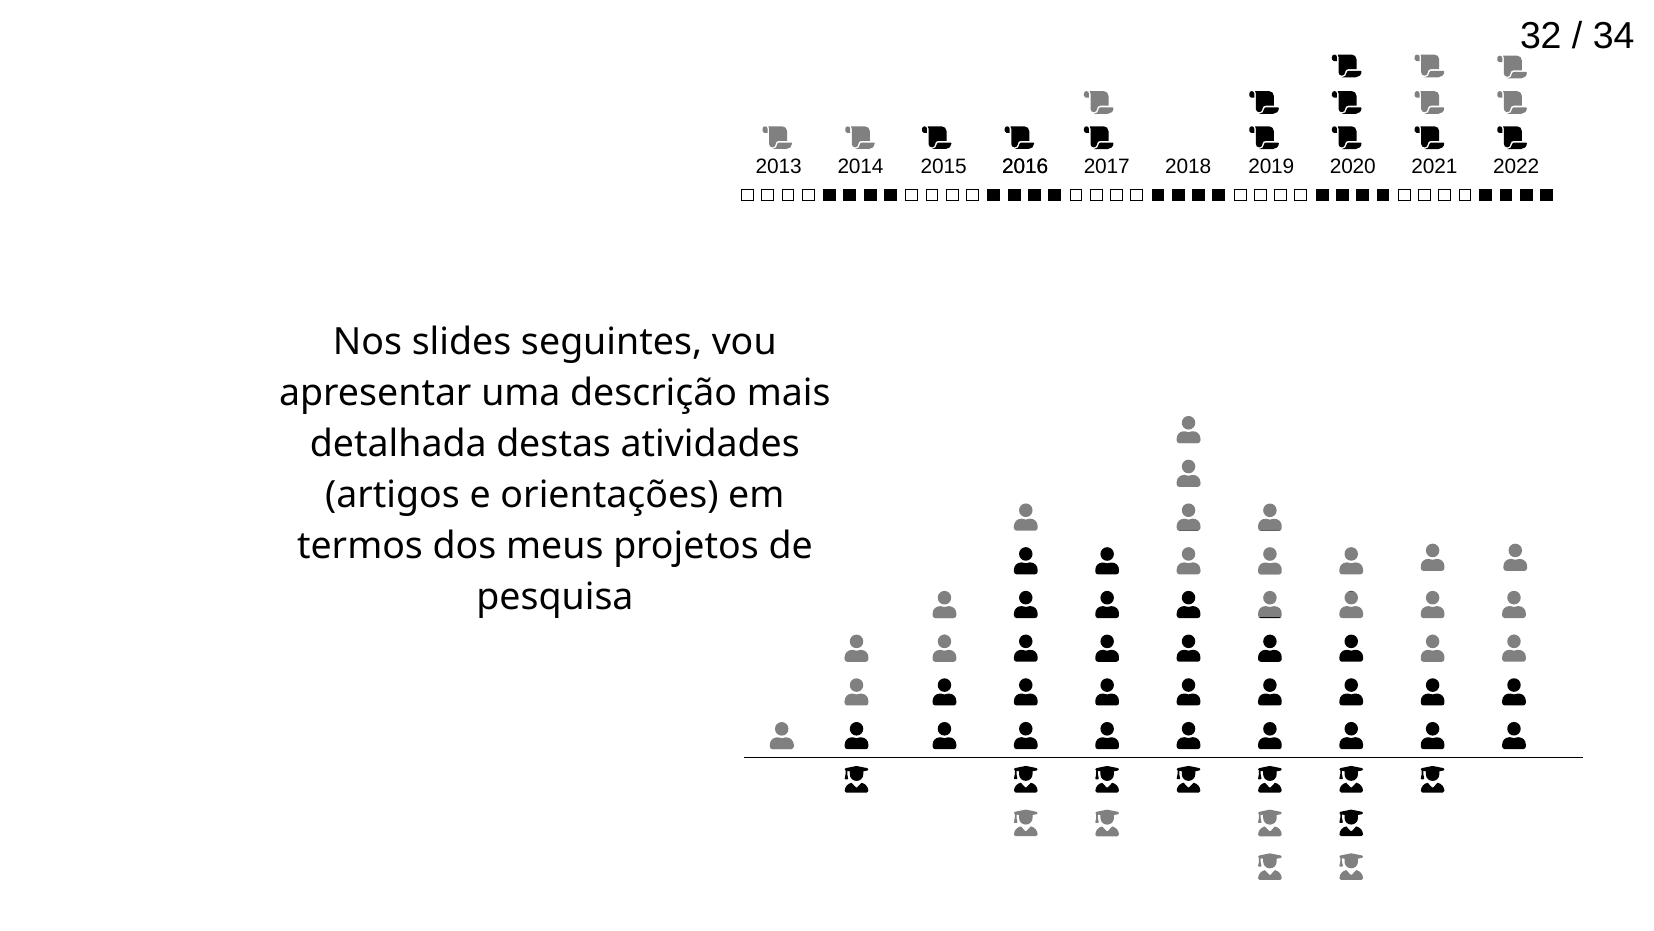

2013
2014
2015
2016
2016
2017
2018
2019
2020
2021
2022
Nos slides seguintes, vou apresentar uma descrição mais detalhada destas atividades (artigos e orientações) em termos dos meus projetos de pesquisa